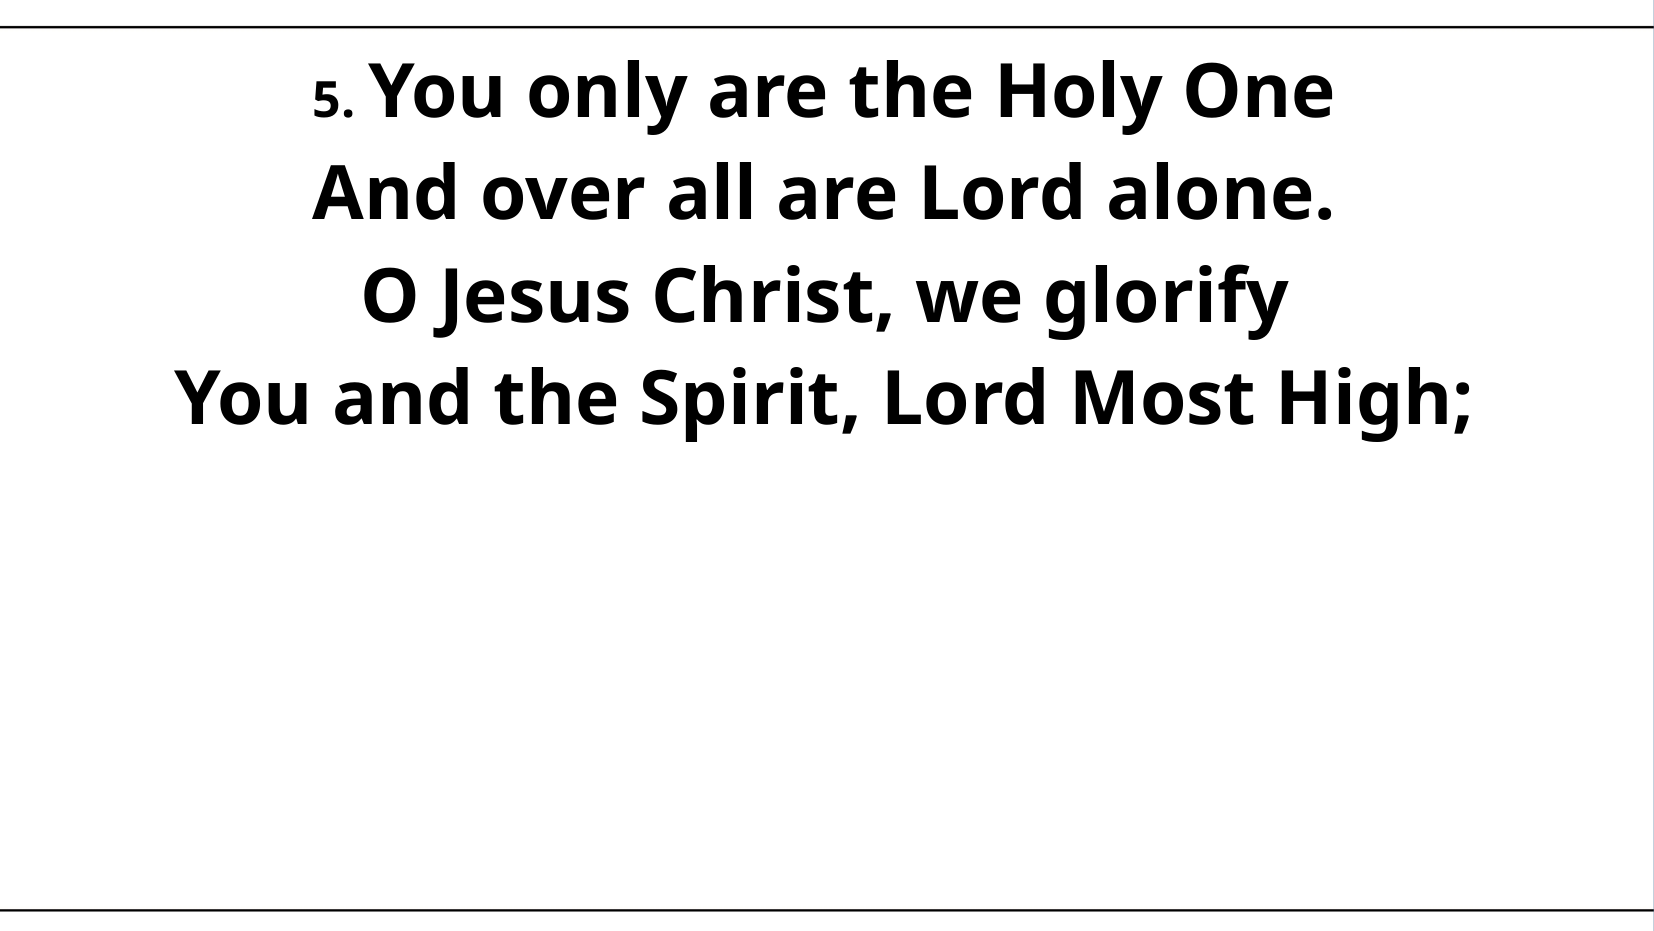

5. You only are the Holy One
And over all are Lord alone.
O Jesus Christ, we glorify
You and the Spirit, Lord Most High;